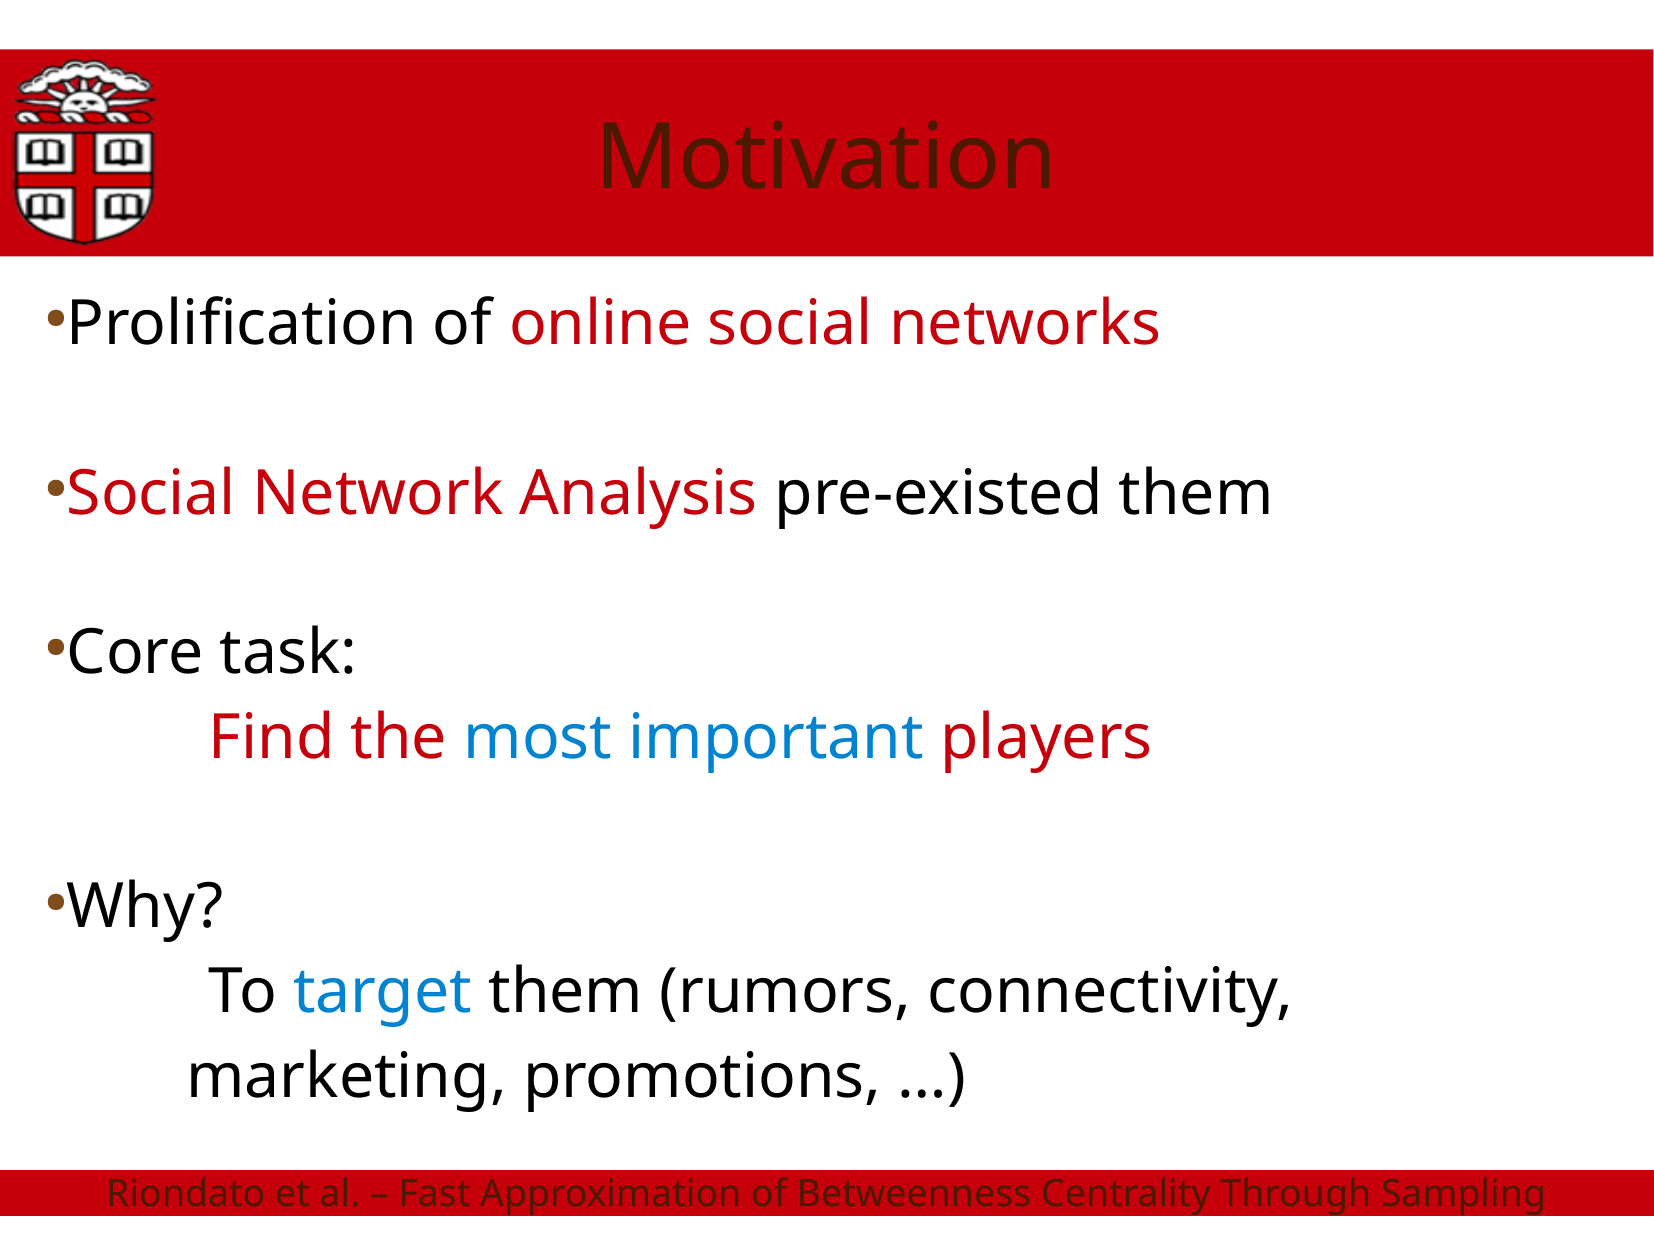

# Motivation
Prolification of online social networks
Social Network Analysis pre-existed them
Core task:
Find the most important players
Why?
To target them (rumors, connectivity, marketing, promotions, …)
Riondato et al. – Fast Approximation of Betweenness Centrality Through Sampling